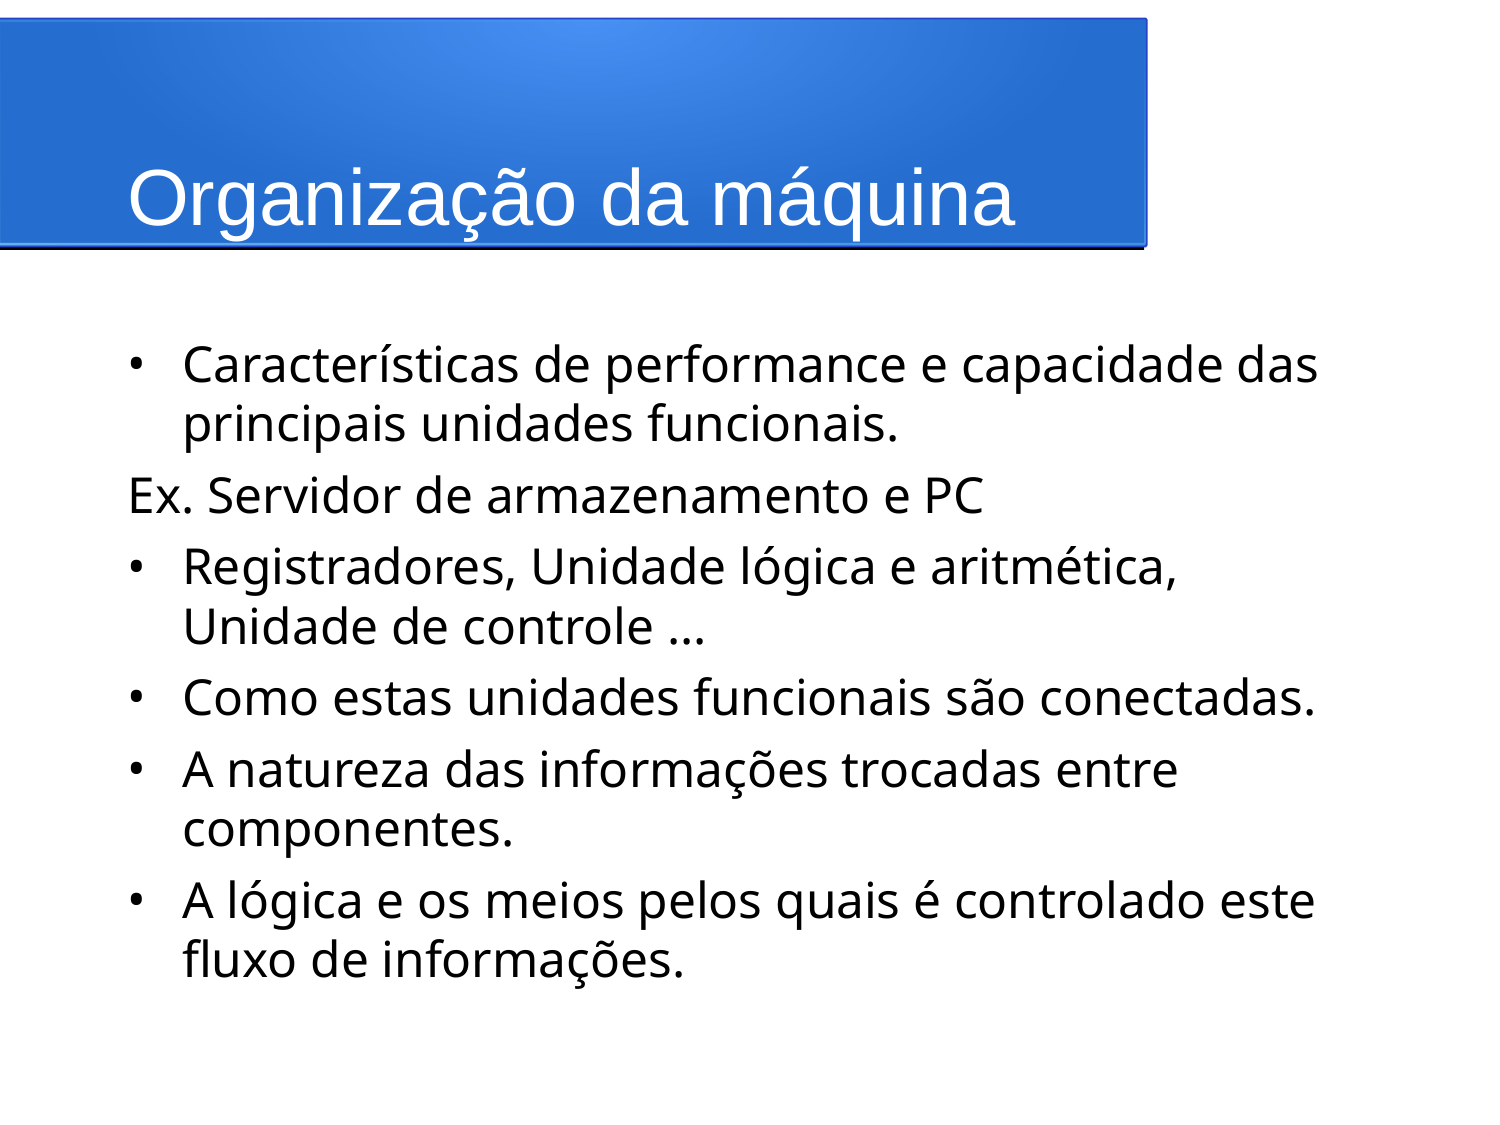

# Organização da máquina
Características de performance e capacidade das principais unidades funcionais.
Ex. Servidor de armazenamento e PC
Registradores, Unidade lógica e aritmética, Unidade de controle ...
Como estas unidades funcionais são conectadas.
A natureza das informações trocadas entre componentes.
A lógica e os meios pelos quais é controlado este fluxo de informações.